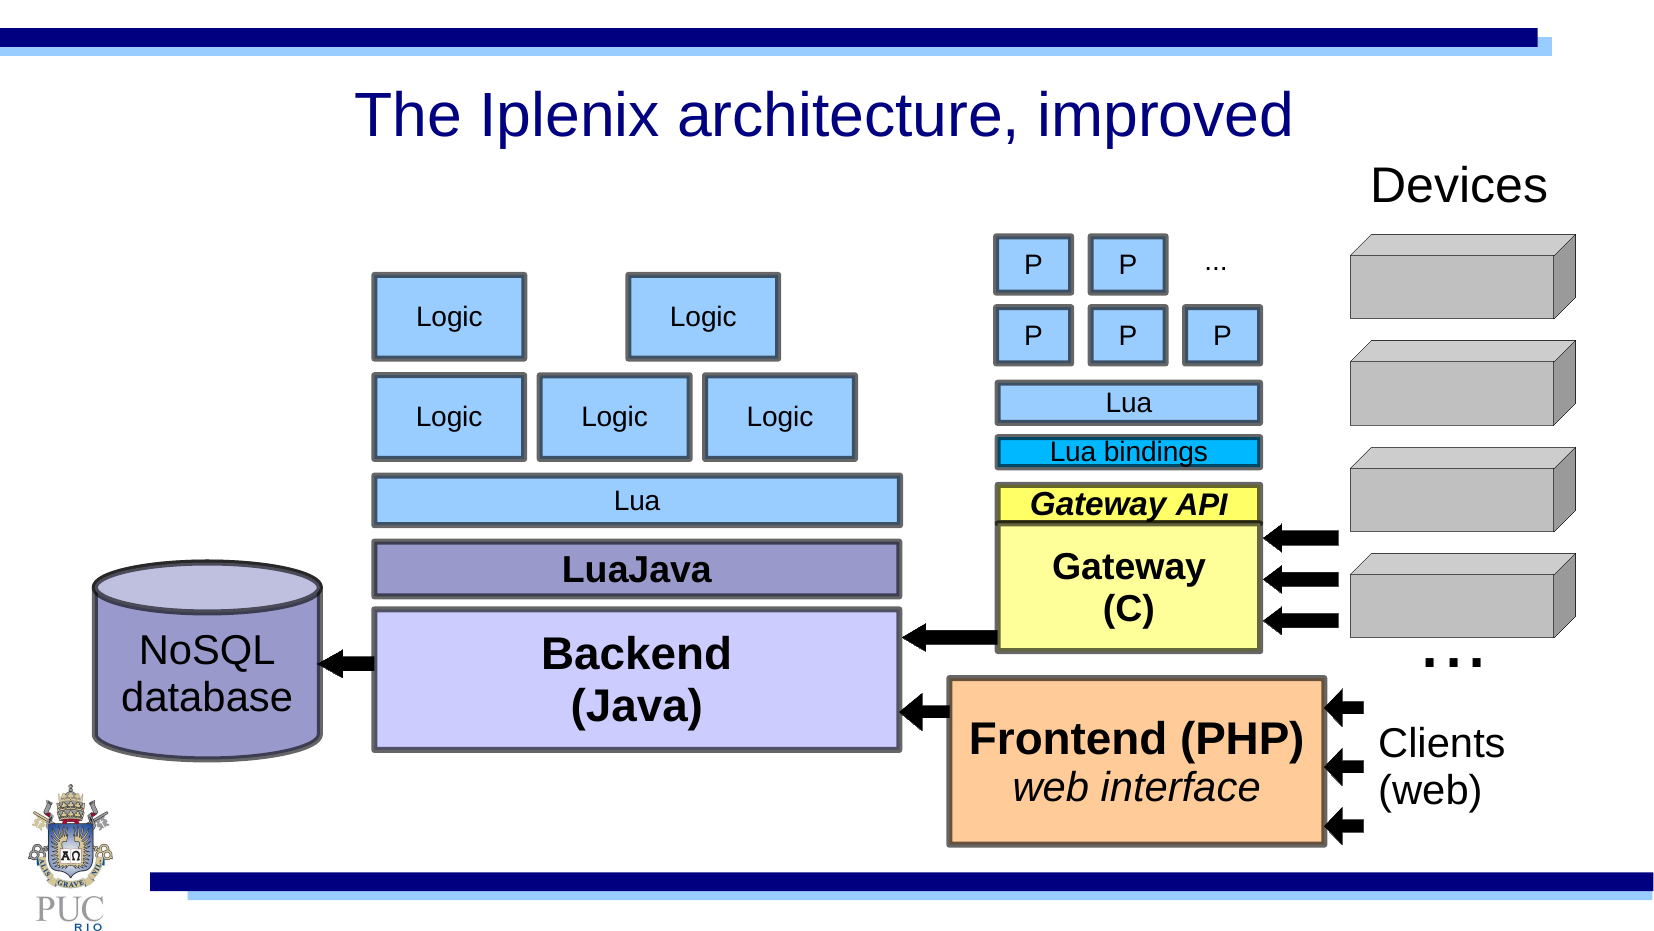

# The Iplenix architecture, improved
Devices
P
P
...
P
P
P
Lua
Lua bindings
Gateway API
Gateway
(C)
Logic
Logic
Logic
Logic
Logic
Lua
LuaJava
Backend
(Java)
NoSQL
database
...
Frontend (PHP)
web interface
Clients
(web)